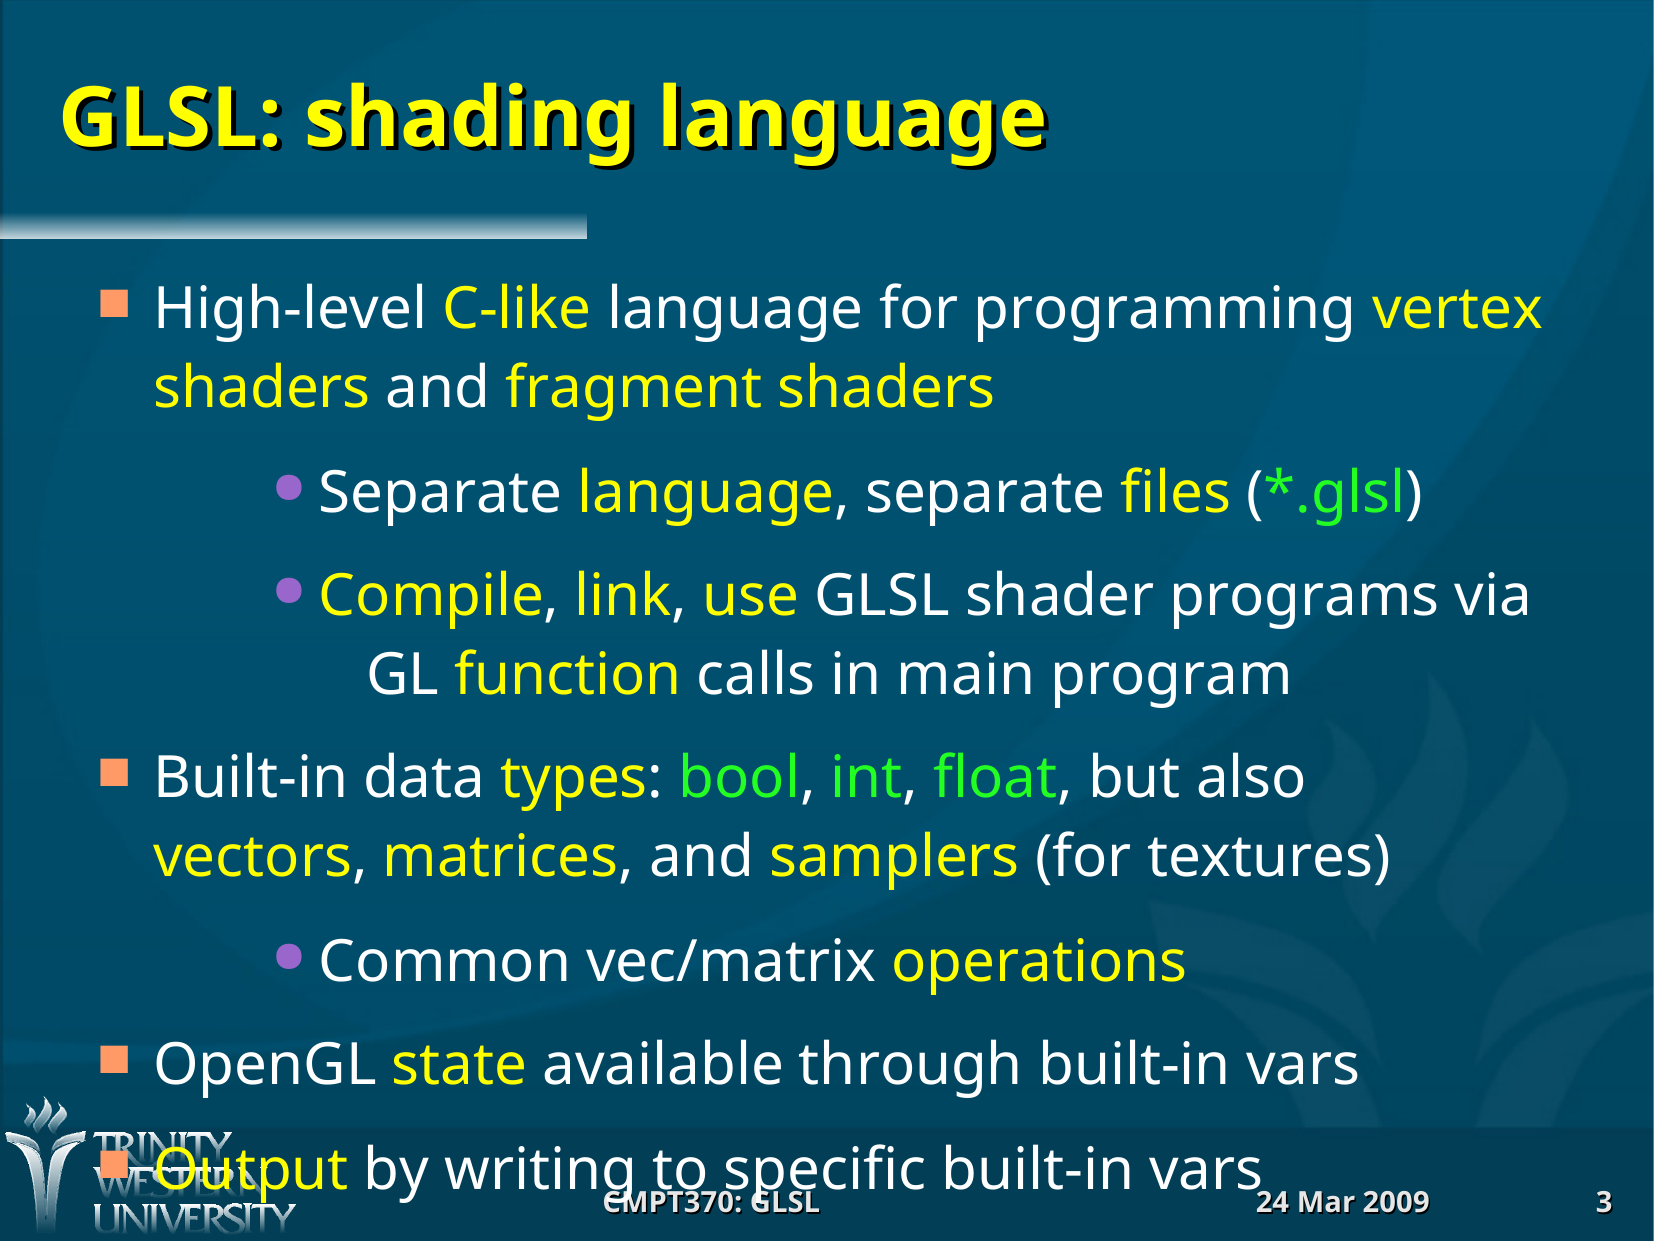

# GLSL: shading language
High-level C-like language for programming vertex shaders and fragment shaders
Separate language, separate files (*.glsl)
Compile, link, use GLSL shader programs via GL function calls in main program
Built-in data types: bool, int, float, but also
vectors, matrices, and samplers (for textures)
Common vec/matrix operations
OpenGL state available through built-in vars
Output by writing to specific built-in vars
CMPT370: GLSL
24 Mar 2009
3